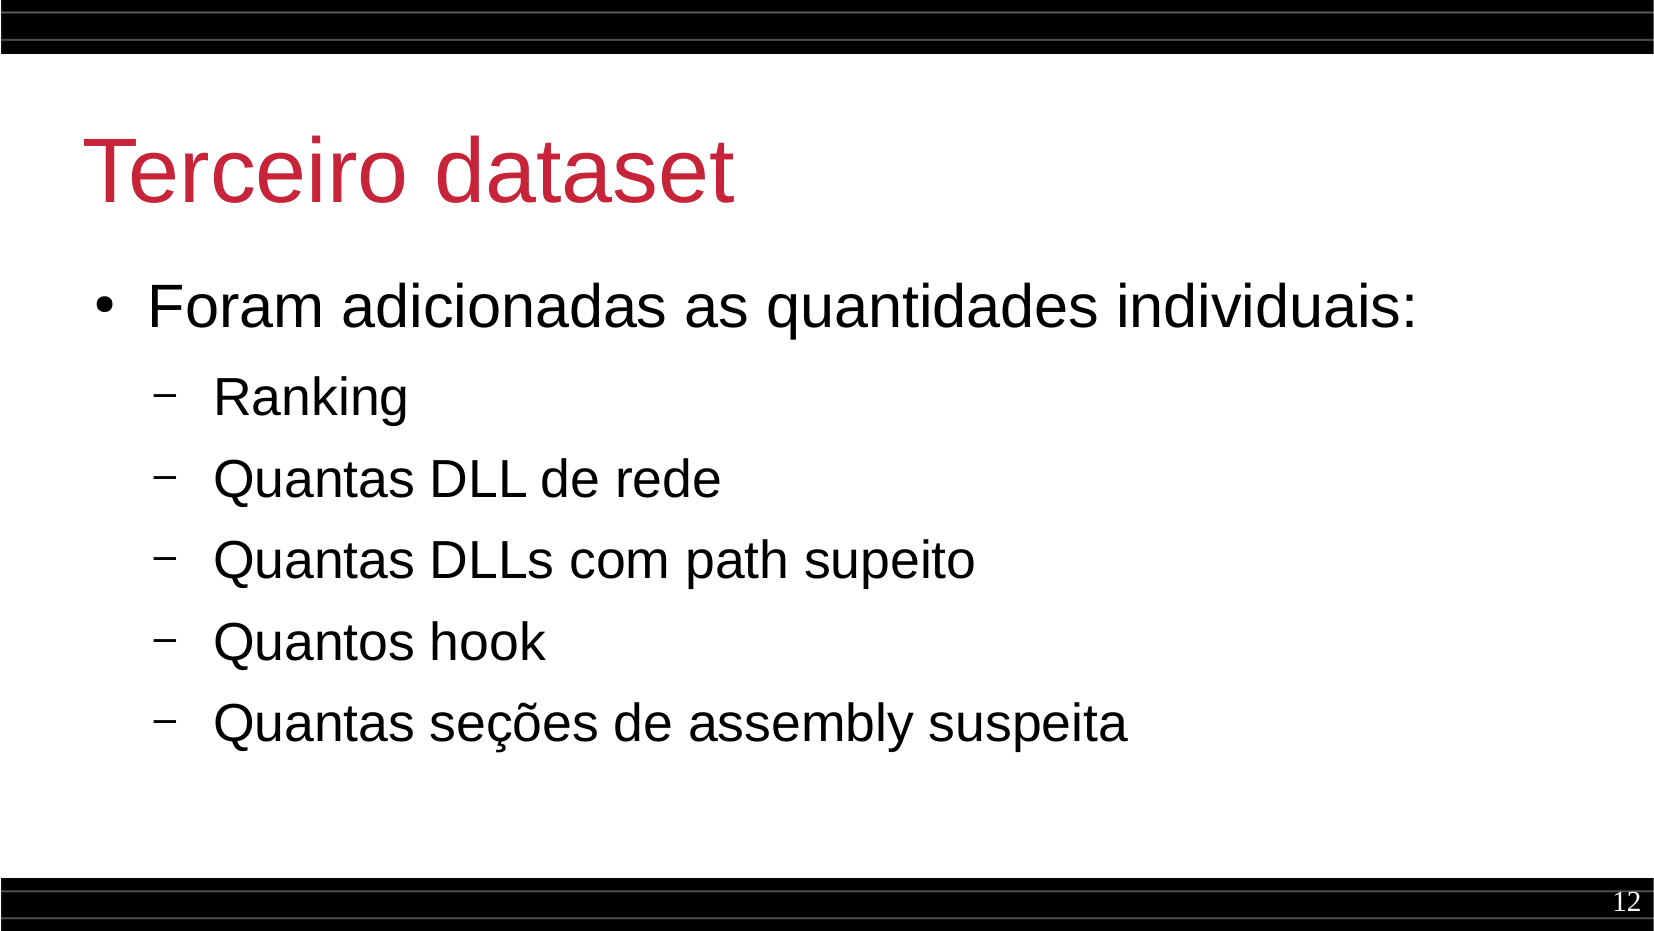

# Terceiro dataset
Foram adicionadas as quantidades individuais:
Ranking
Quantas DLL de rede
Quantas DLLs com path supeito
Quantos hook
Quantas seções de assembly suspeita